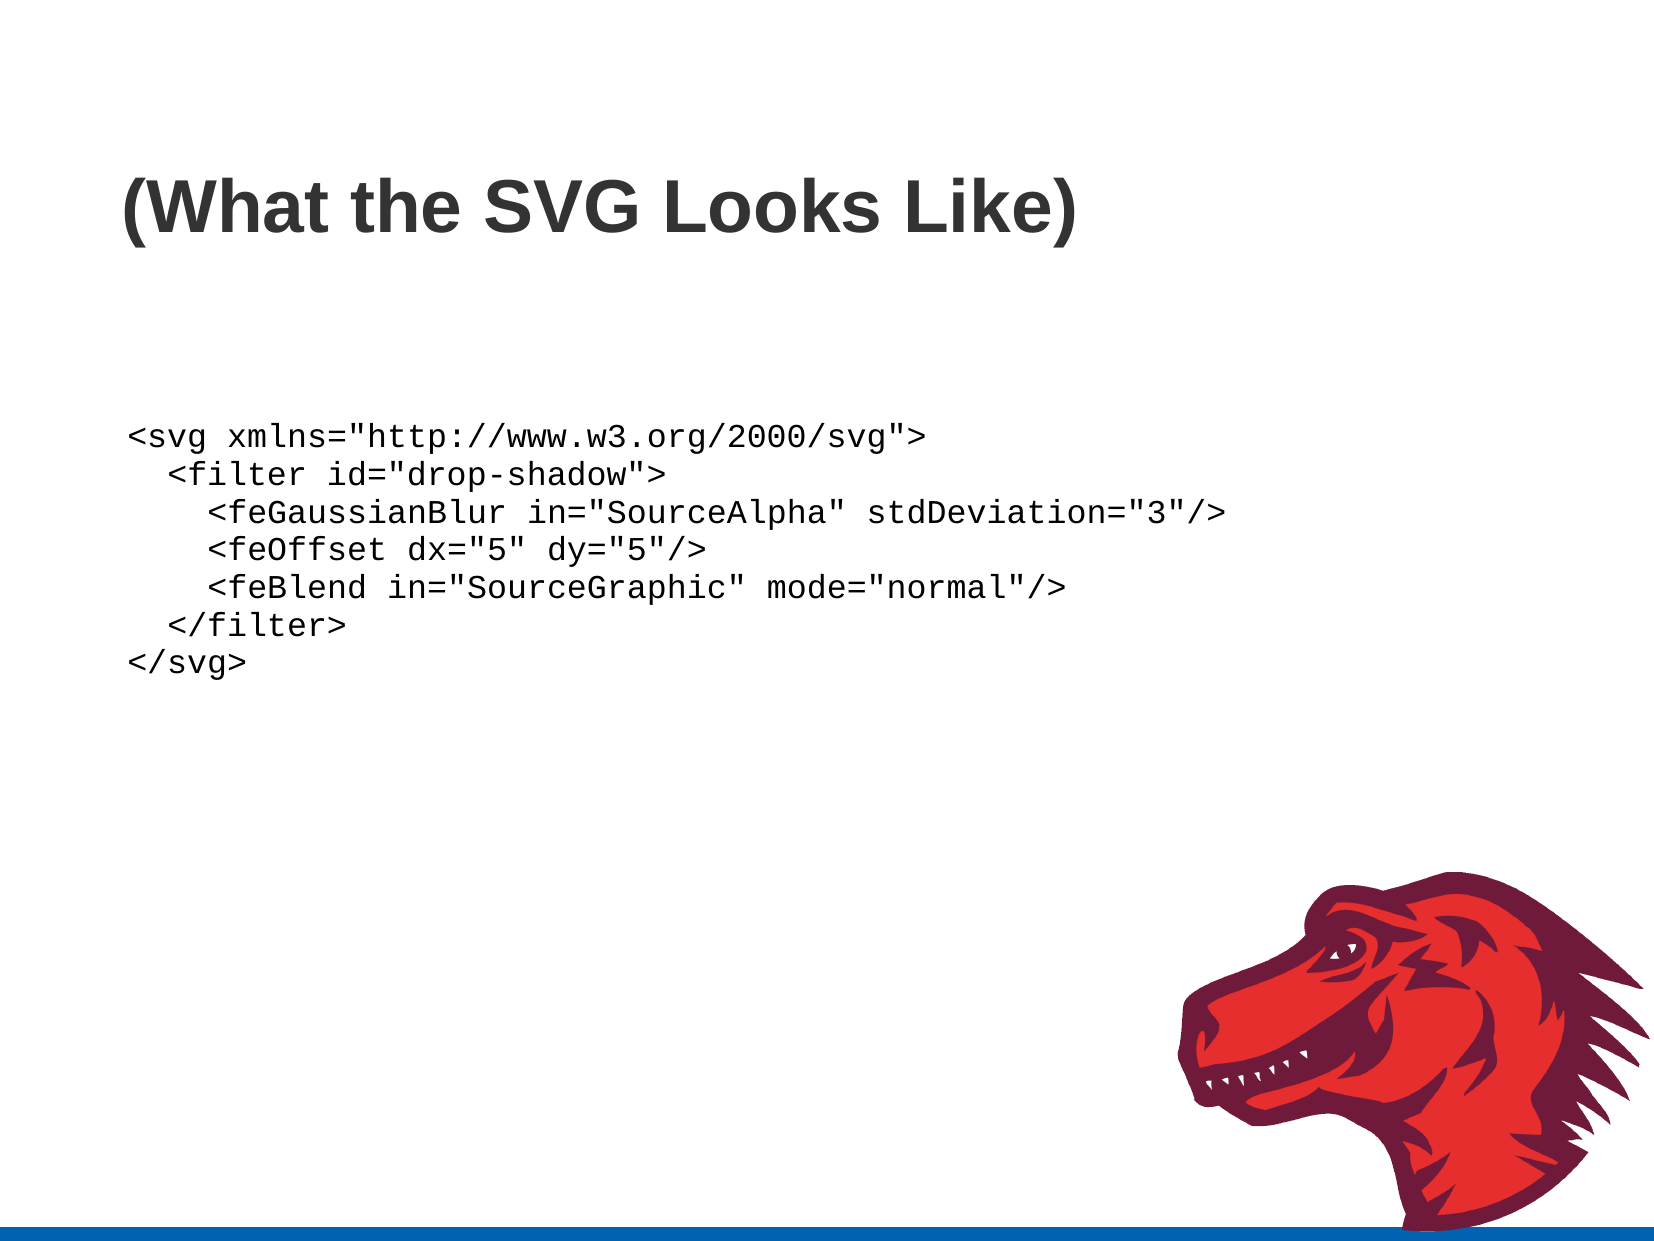

# (What the SVG Looks Like)
<svg xmlns="http://www.w3.org/2000/svg">
 <filter id="drop-shadow">
 <feGaussianBlur in="SourceAlpha" stdDeviation="3"/>
 <feOffset dx="5" dy="5"/>
 <feBlend in="SourceGraphic" mode="normal"/>
 </filter>
</svg>